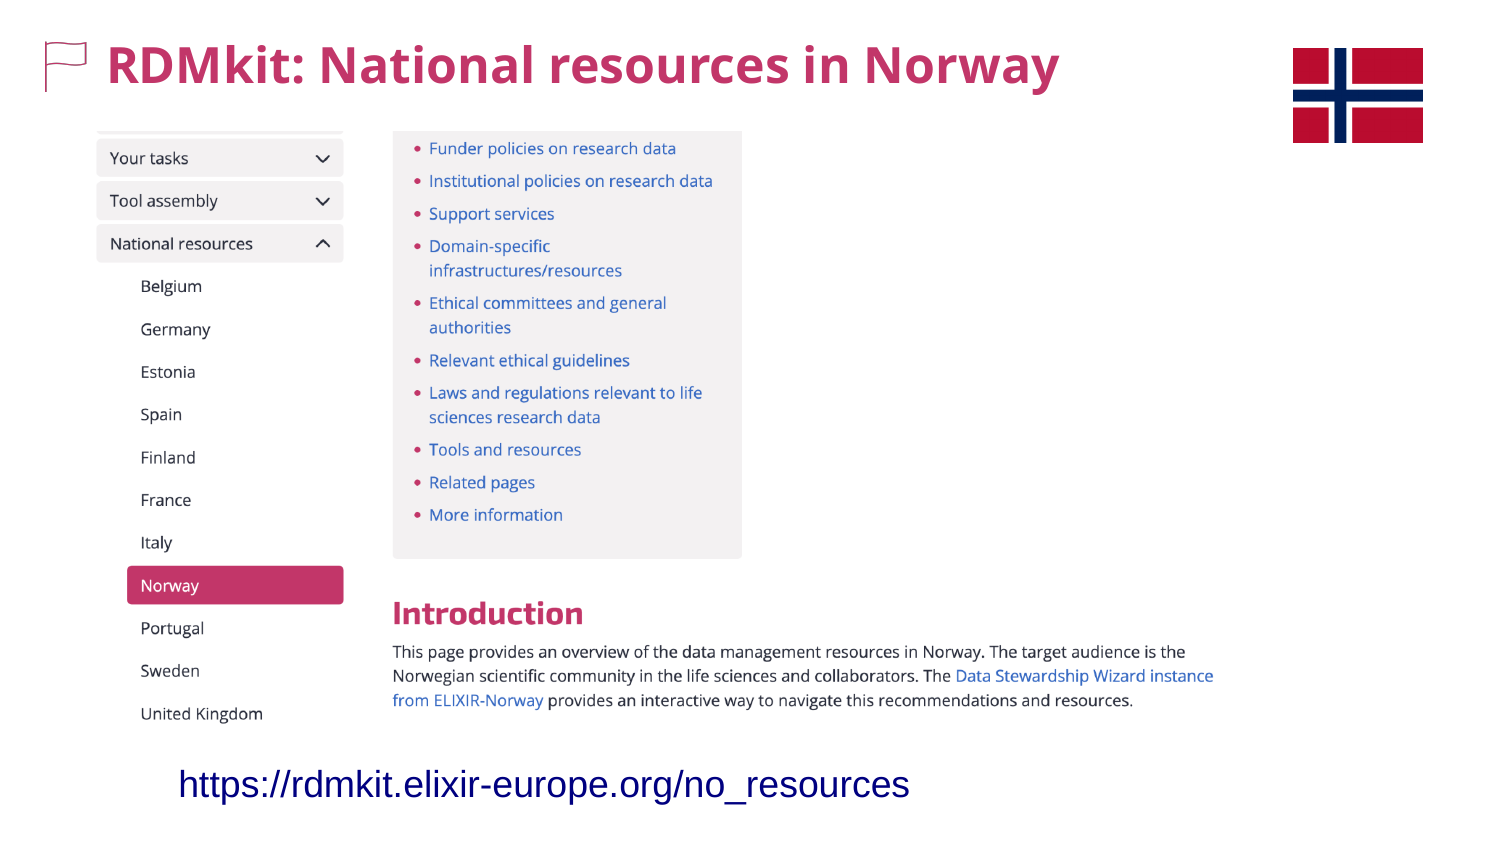

# RDMkit: National resources in Norway
https://rdmkit.elixir-europe.org/no_resources